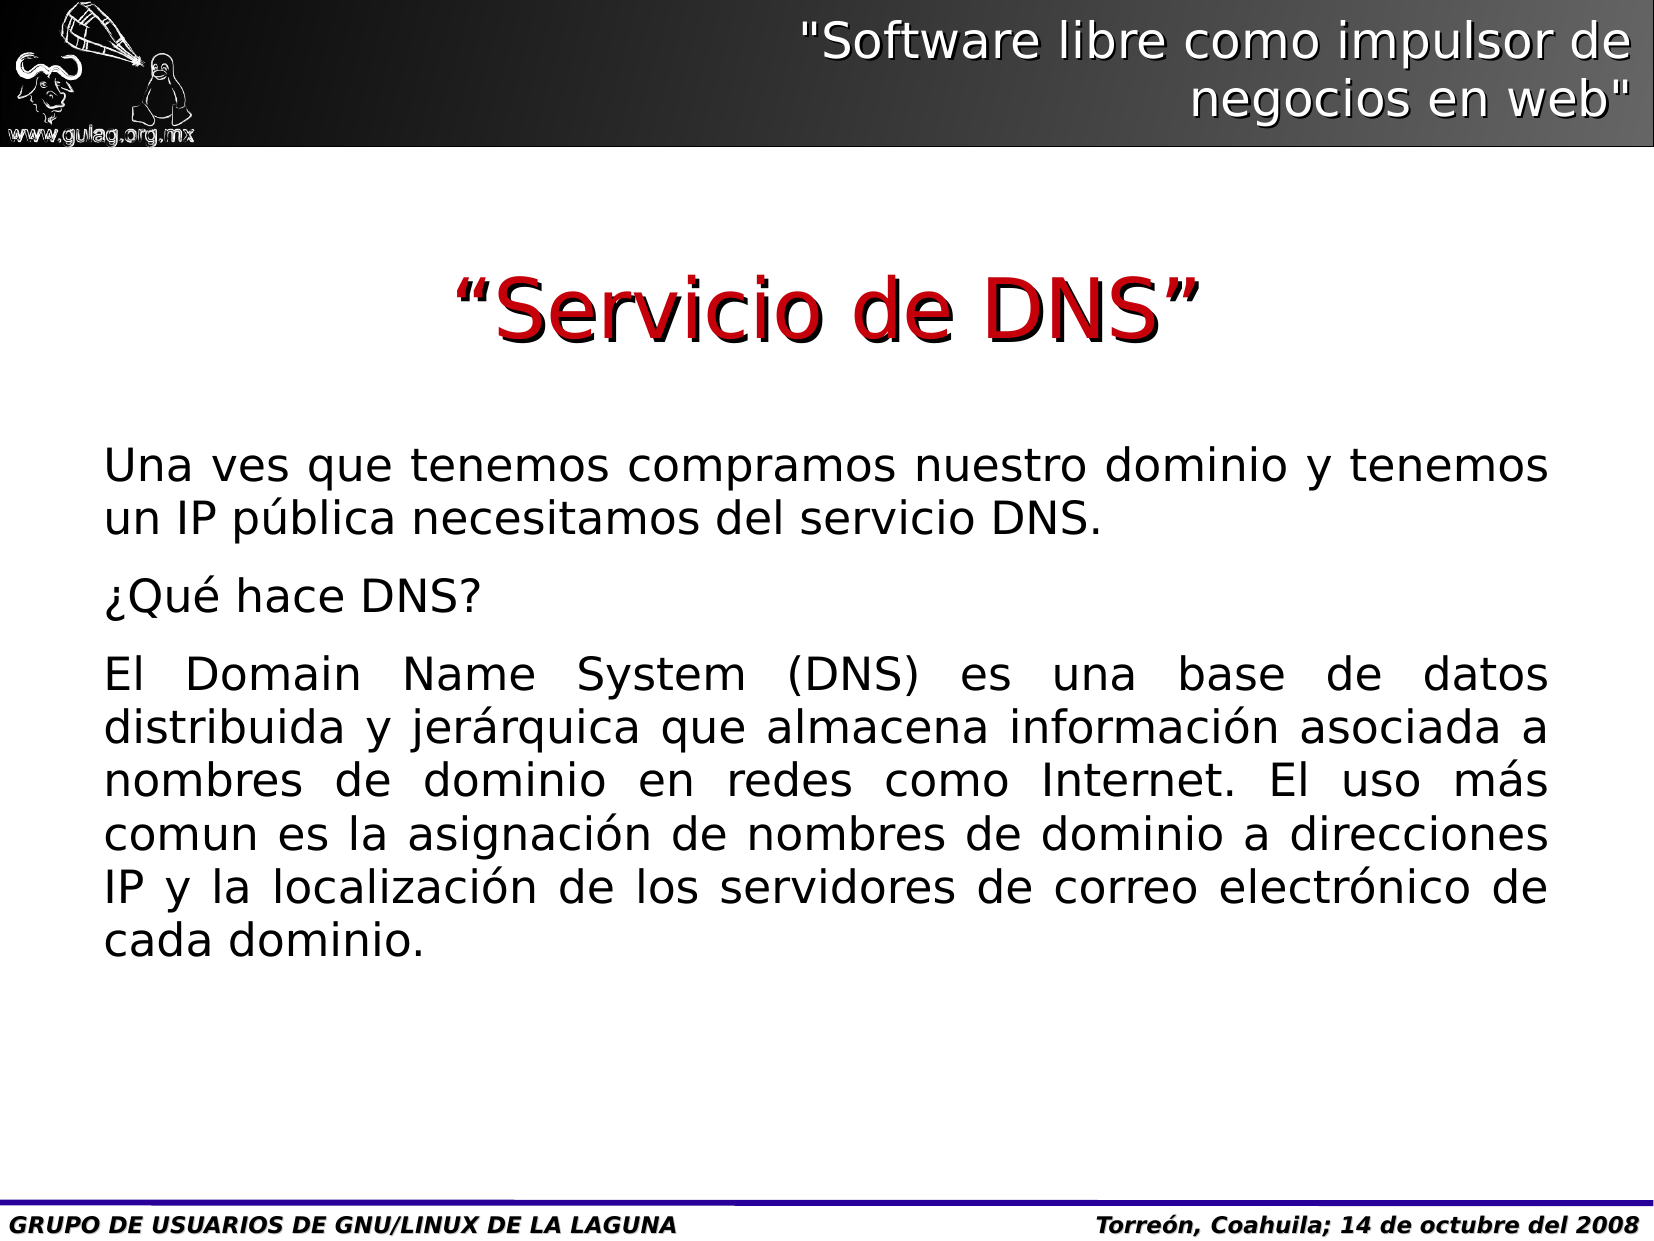

"Software libre como impulsor de negocios en web"
GRUPO DE USUARIOS DE GNU/LINUX DE LA LAGUNA
Torreón, Coahuila; 14 de octubre del 2008
“Servicio de DNS”
Una ves que tenemos compramos nuestro dominio y tenemos un IP pública necesitamos del servicio DNS.
¿Qué hace DNS?
El Domain Name System (DNS) es una base de datos distribuida y jerárquica que almacena información asociada a nombres de dominio en redes como Internet. El uso más comun es la asignación de nombres de dominio a direcciones IP y la localización de los servidores de correo electrónico de cada dominio.